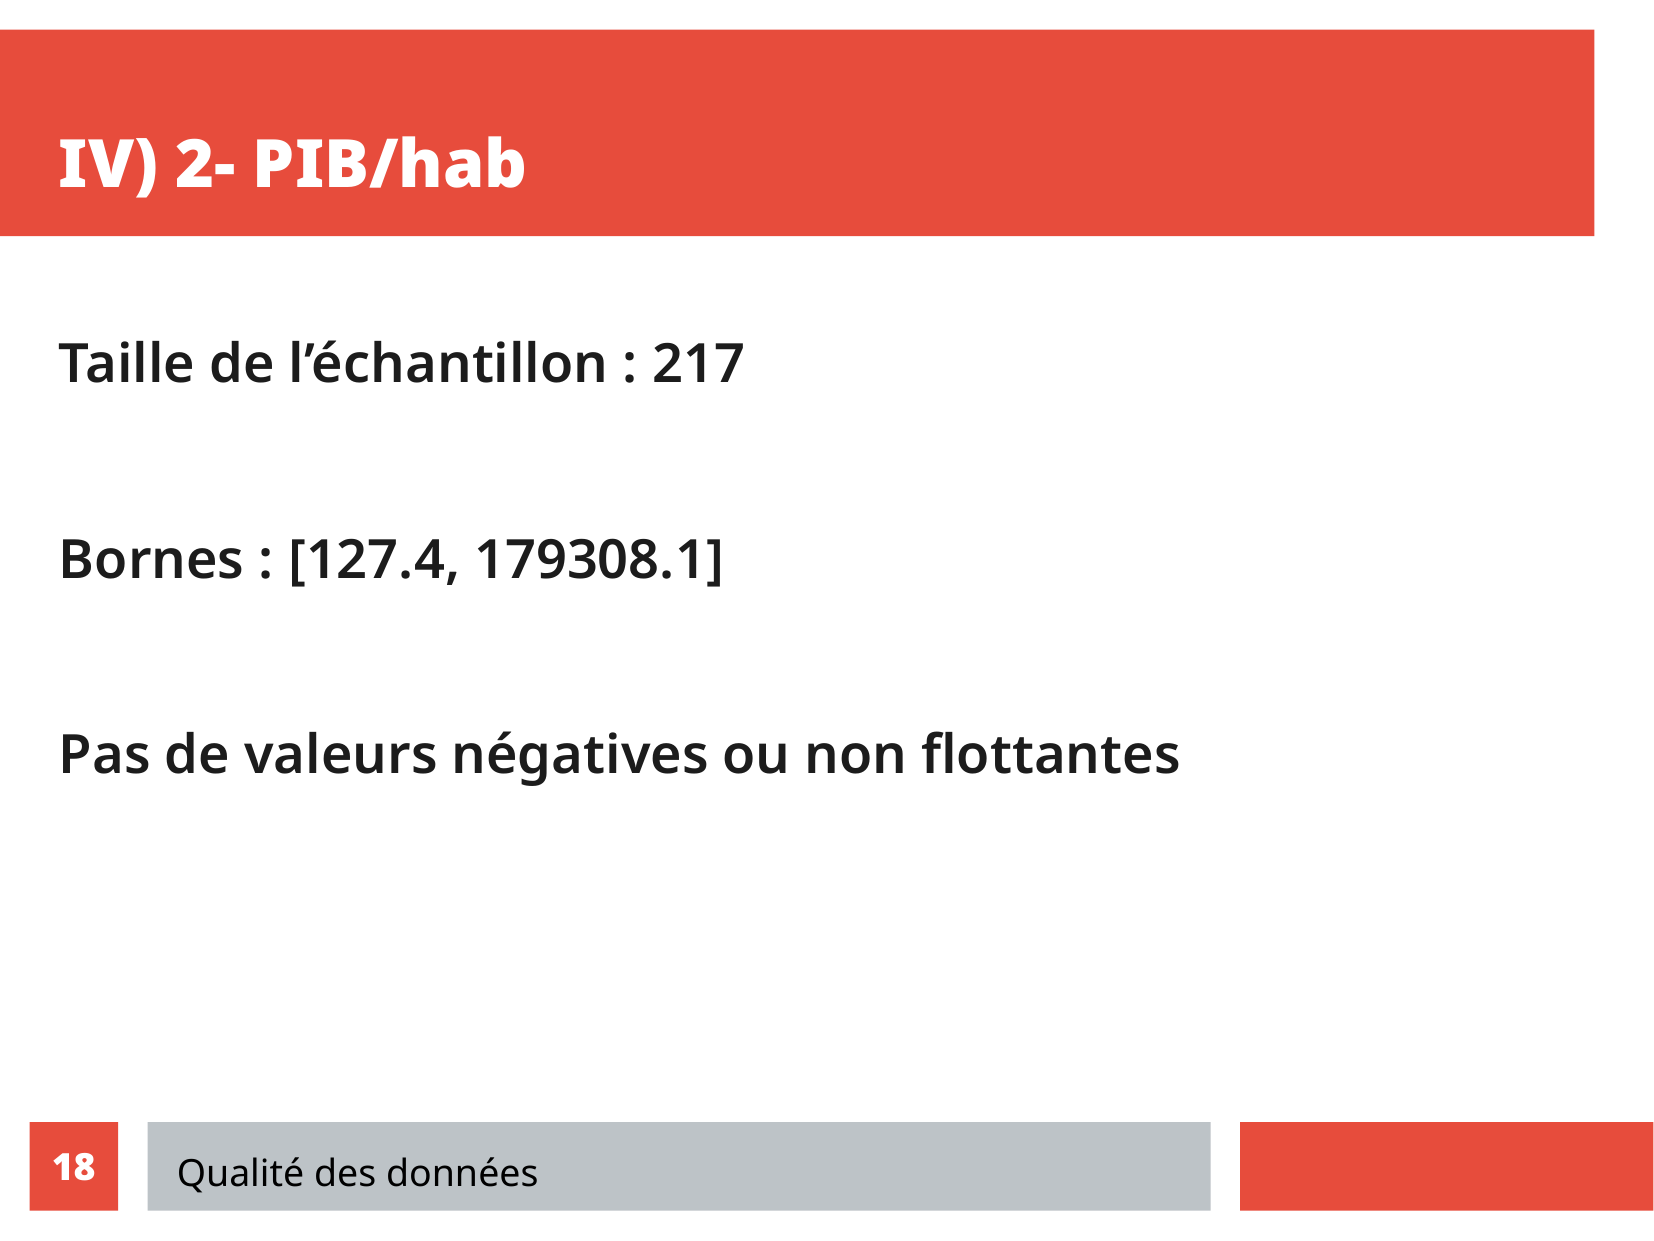

# IV) 2- PIB/hab
Taille de l’échantillon : 217
Bornes : [127.4, 179308.1]
Pas de valeurs négatives ou non flottantes
18
Qualité des données